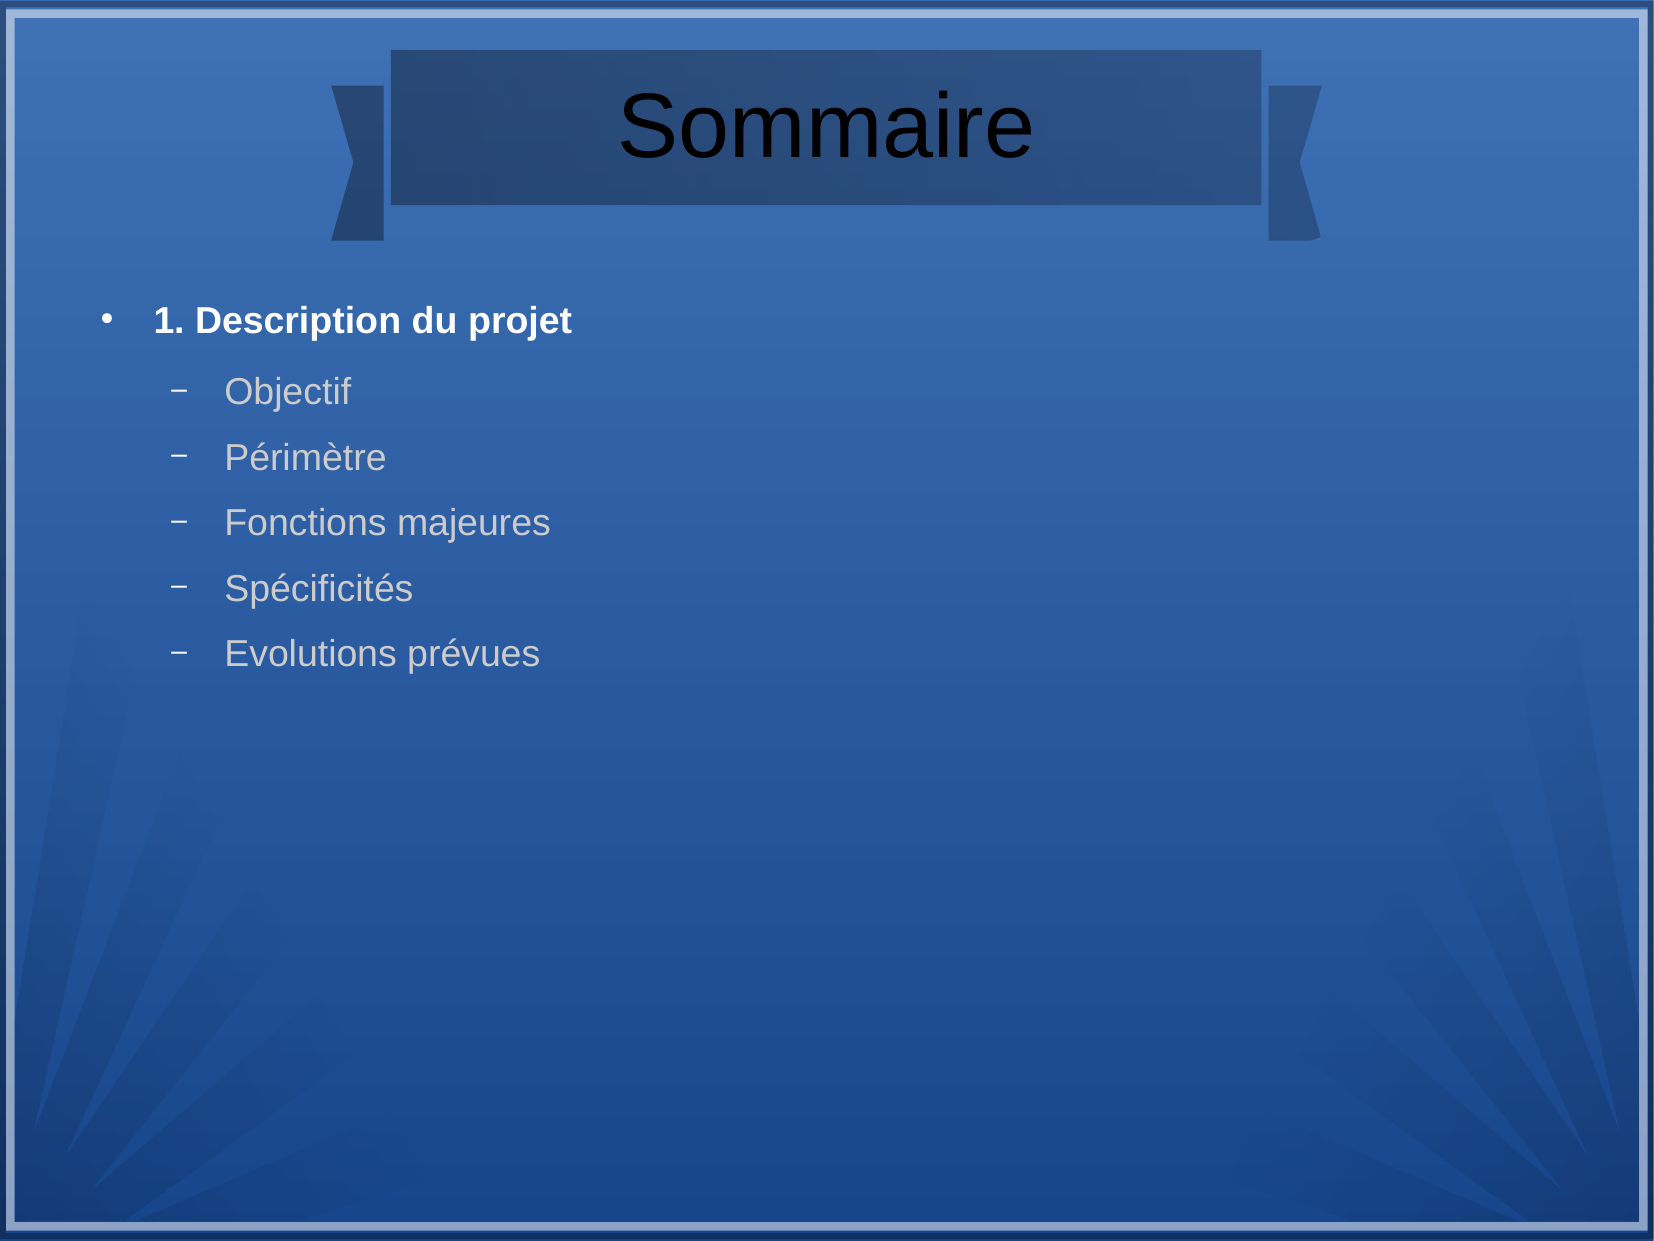

# Sommaire
1. Description du projet
Objectif
Périmètre
Fonctions majeures
Spécificités
Evolutions prévues